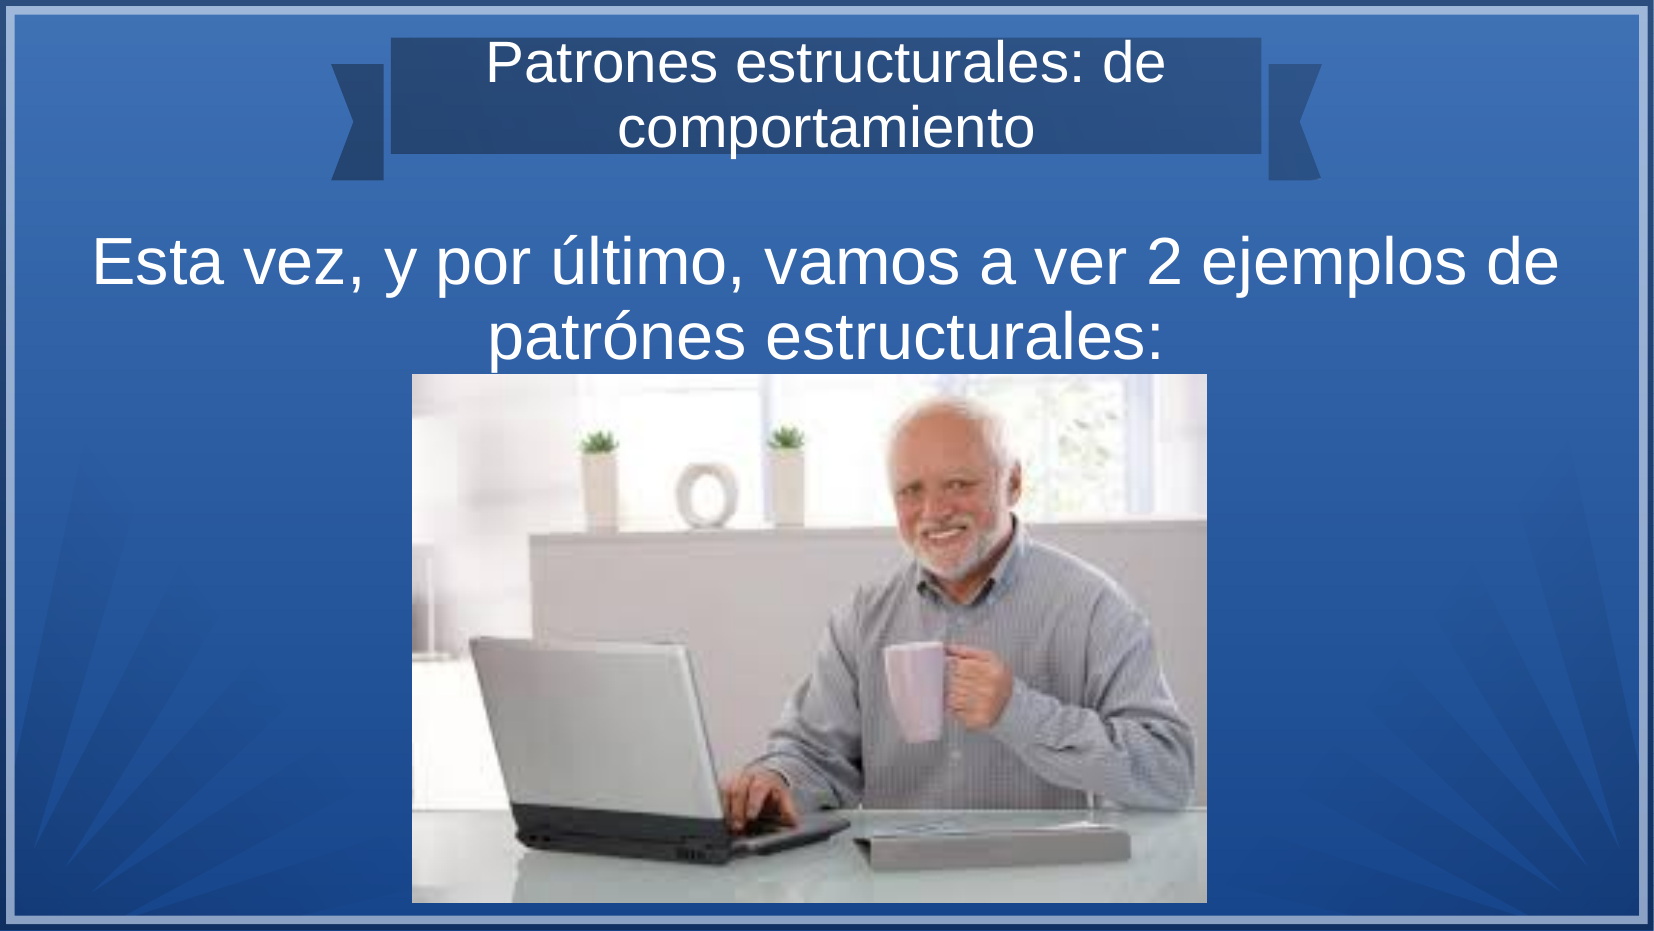

# Patrones estructurales: de comportamiento
Esta vez, y por último, vamos a ver 2 ejemplos de patrónes estructurales:
empezemos.